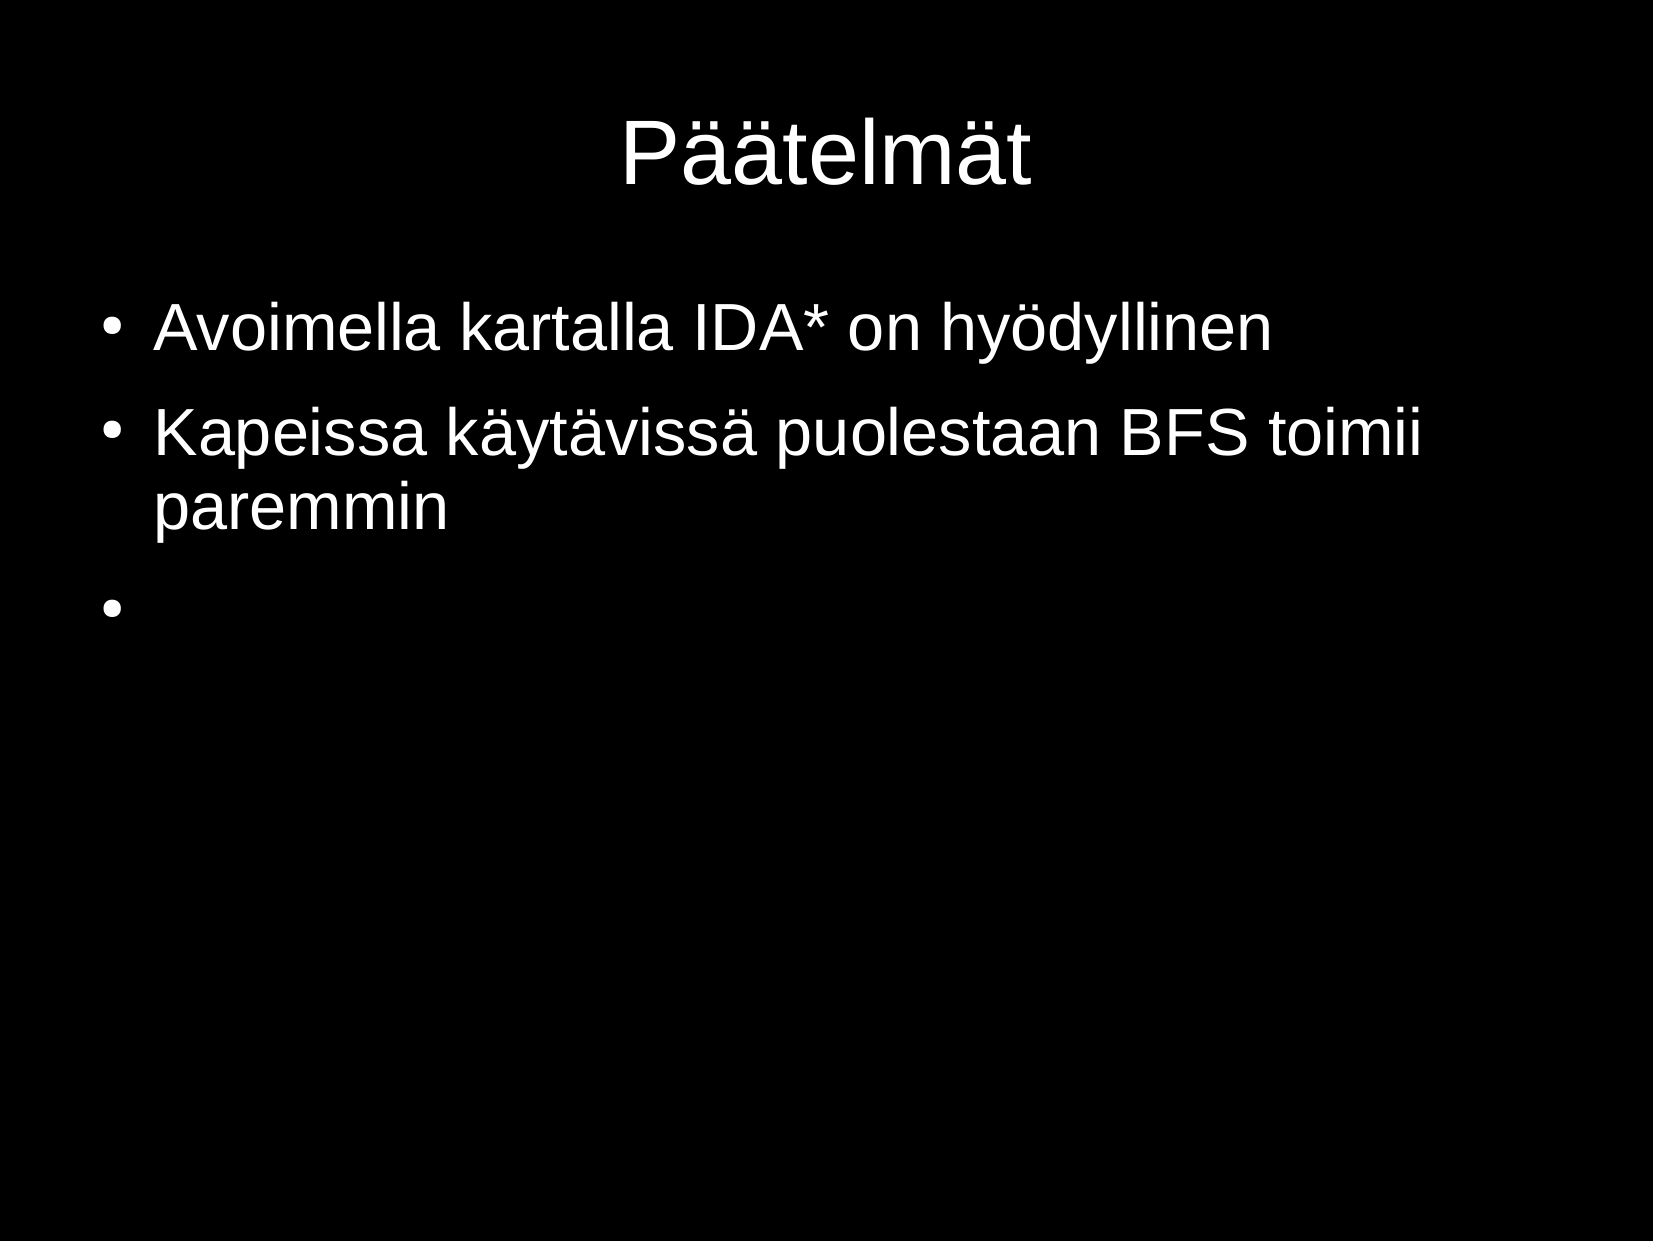

# Päätelmät
Avoimella kartalla IDA* on hyödyllinen
Kapeissa käytävissä puolestaan BFS toimii paremmin